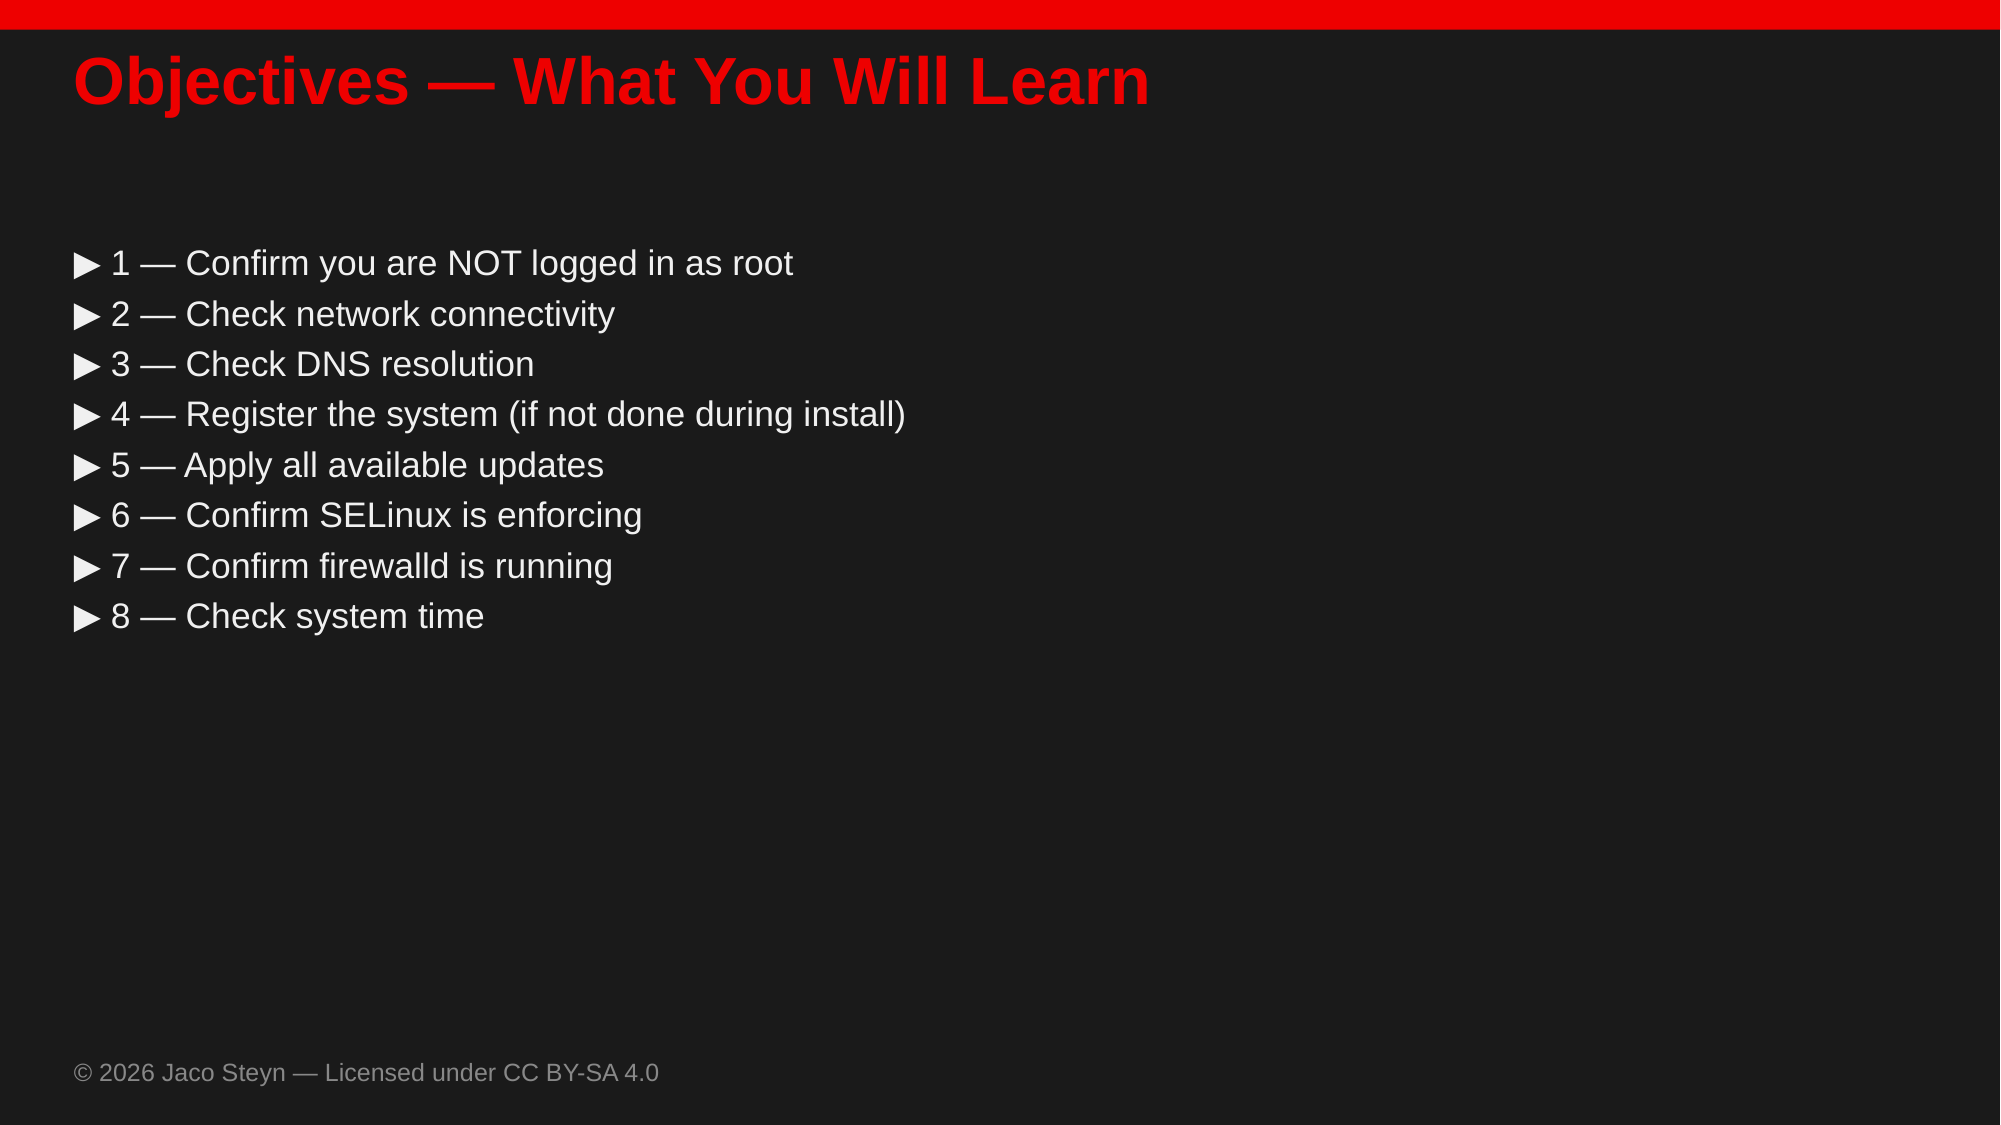

Objectives — What You Will Learn
▶ 1 — Confirm you are NOT logged in as root
▶ 2 — Check network connectivity
▶ 3 — Check DNS resolution
▶ 4 — Register the system (if not done during install)
▶ 5 — Apply all available updates
▶ 6 — Confirm SELinux is enforcing
▶ 7 — Confirm firewalld is running
▶ 8 — Check system time
© 2026 Jaco Steyn — Licensed under CC BY-SA 4.0